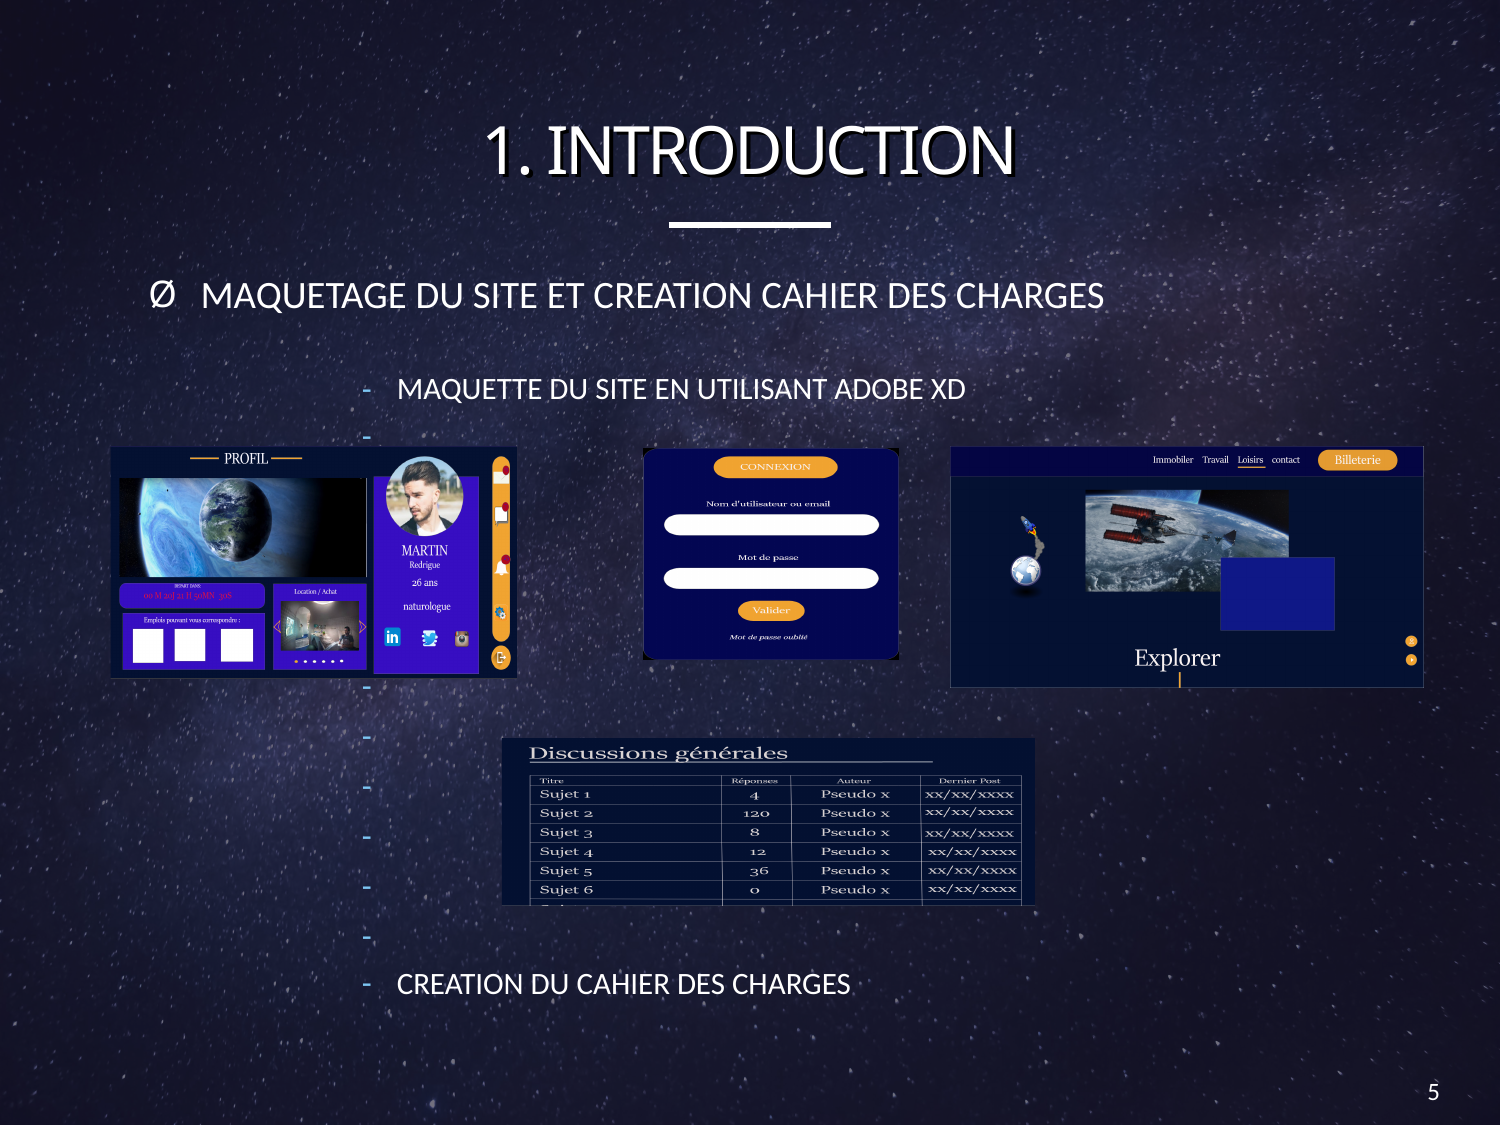

# 1. INTRODUCTION
MAQUETAGE DU SITE ET CREATION CAHIER DES CHARGES
MAQUETTE DU SITE EN UTILISANT ADOBE XD
CREATION DU CAHIER DES CHARGES